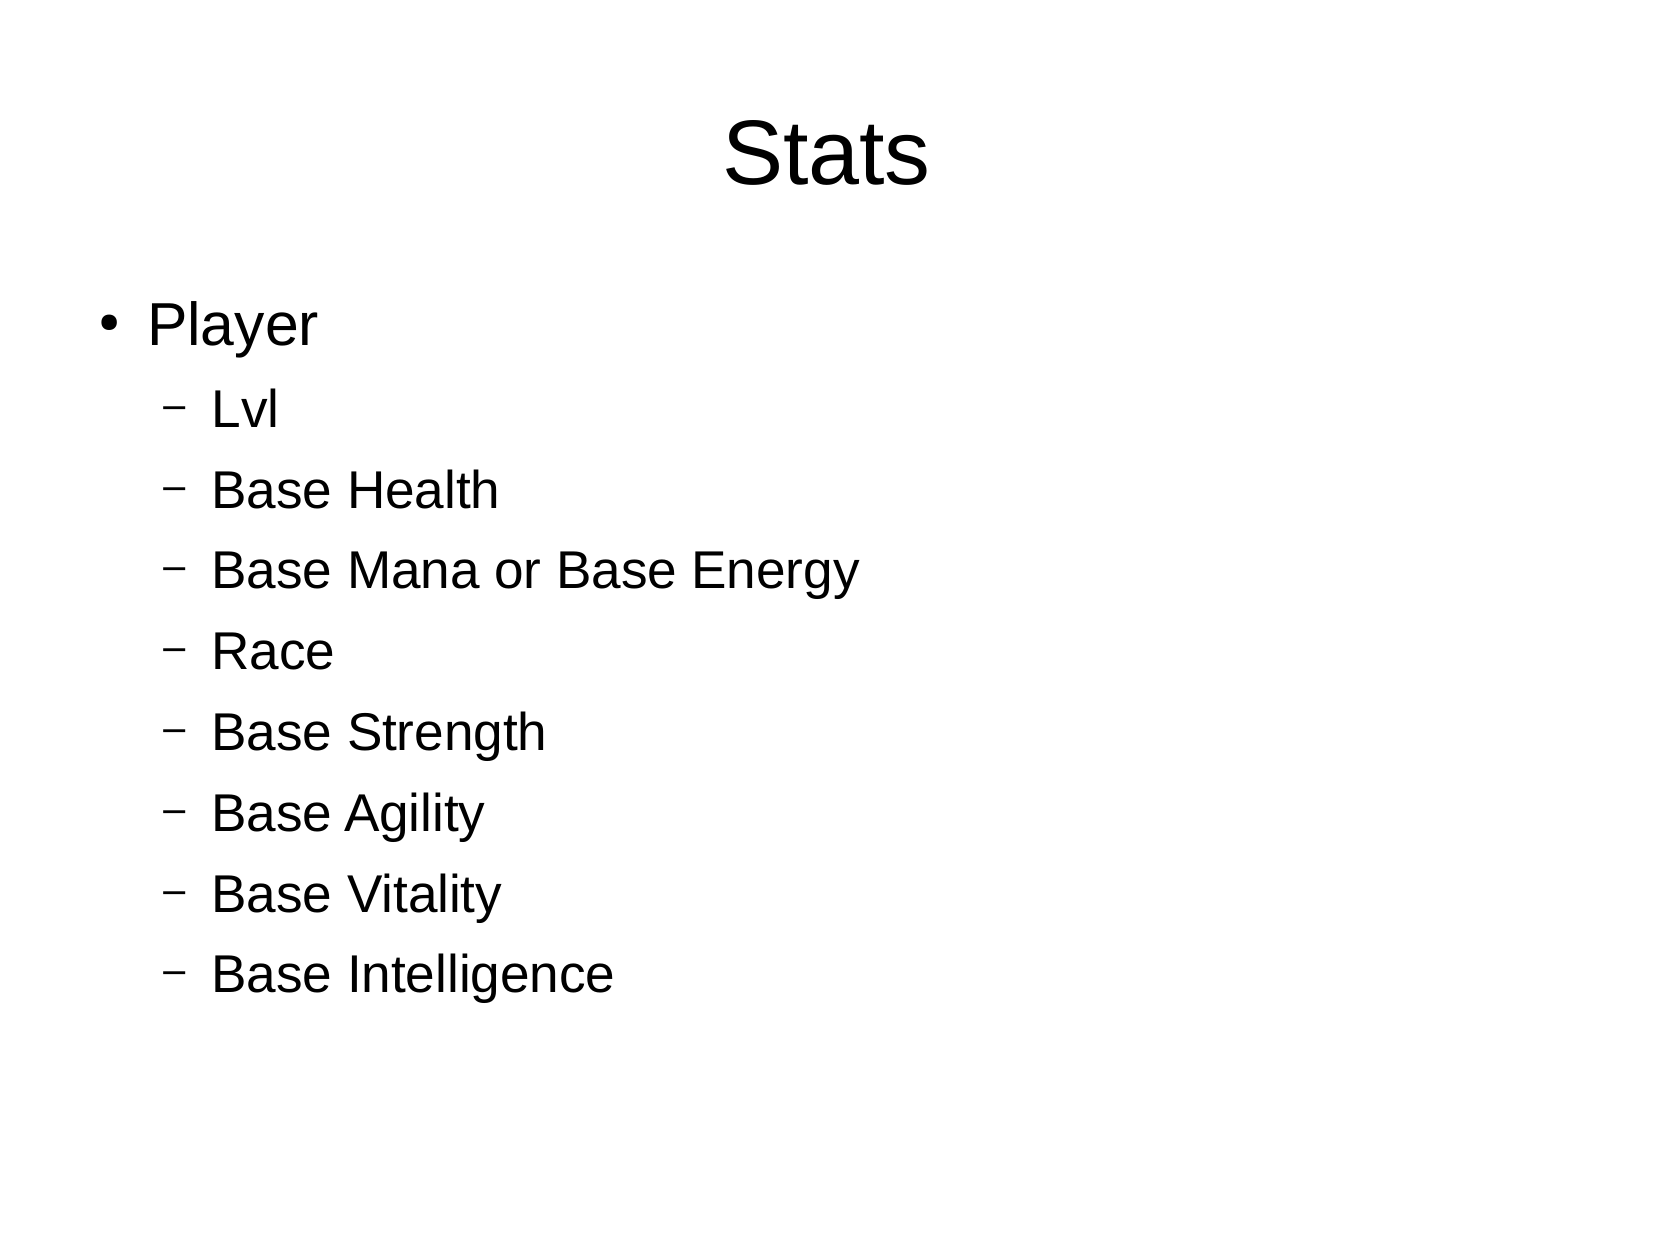

# Stats
Player
Lvl
Base Health
Base Mana or Base Energy
Race
Base Strength
Base Agility
Base Vitality
Base Intelligence